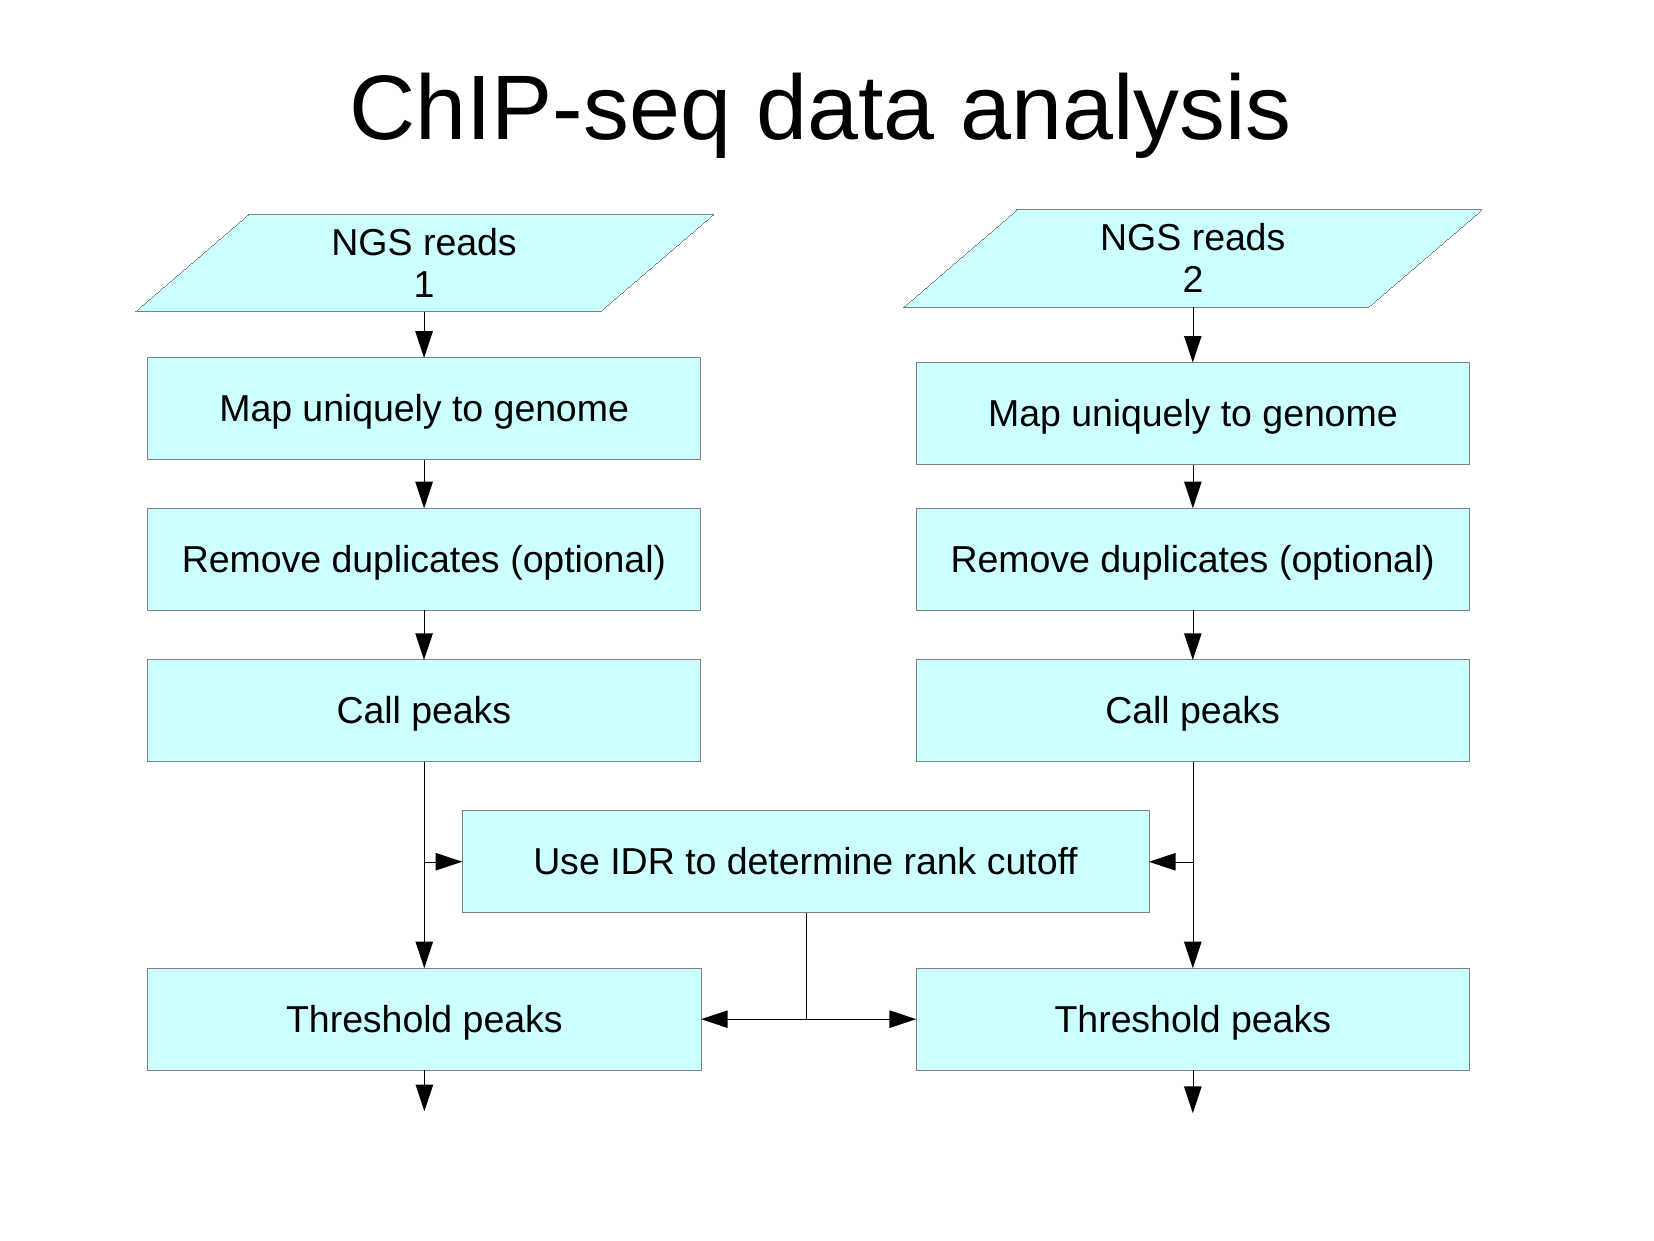

# ChIP-seq data analysis
NGS reads
2
NGS reads
1
Map uniquely to genome
Map uniquely to genome
Remove duplicates (optional)
Remove duplicates (optional)
Call peaks
Call peaks
Use IDR to determine rank cutoff
Threshold peaks
Threshold peaks